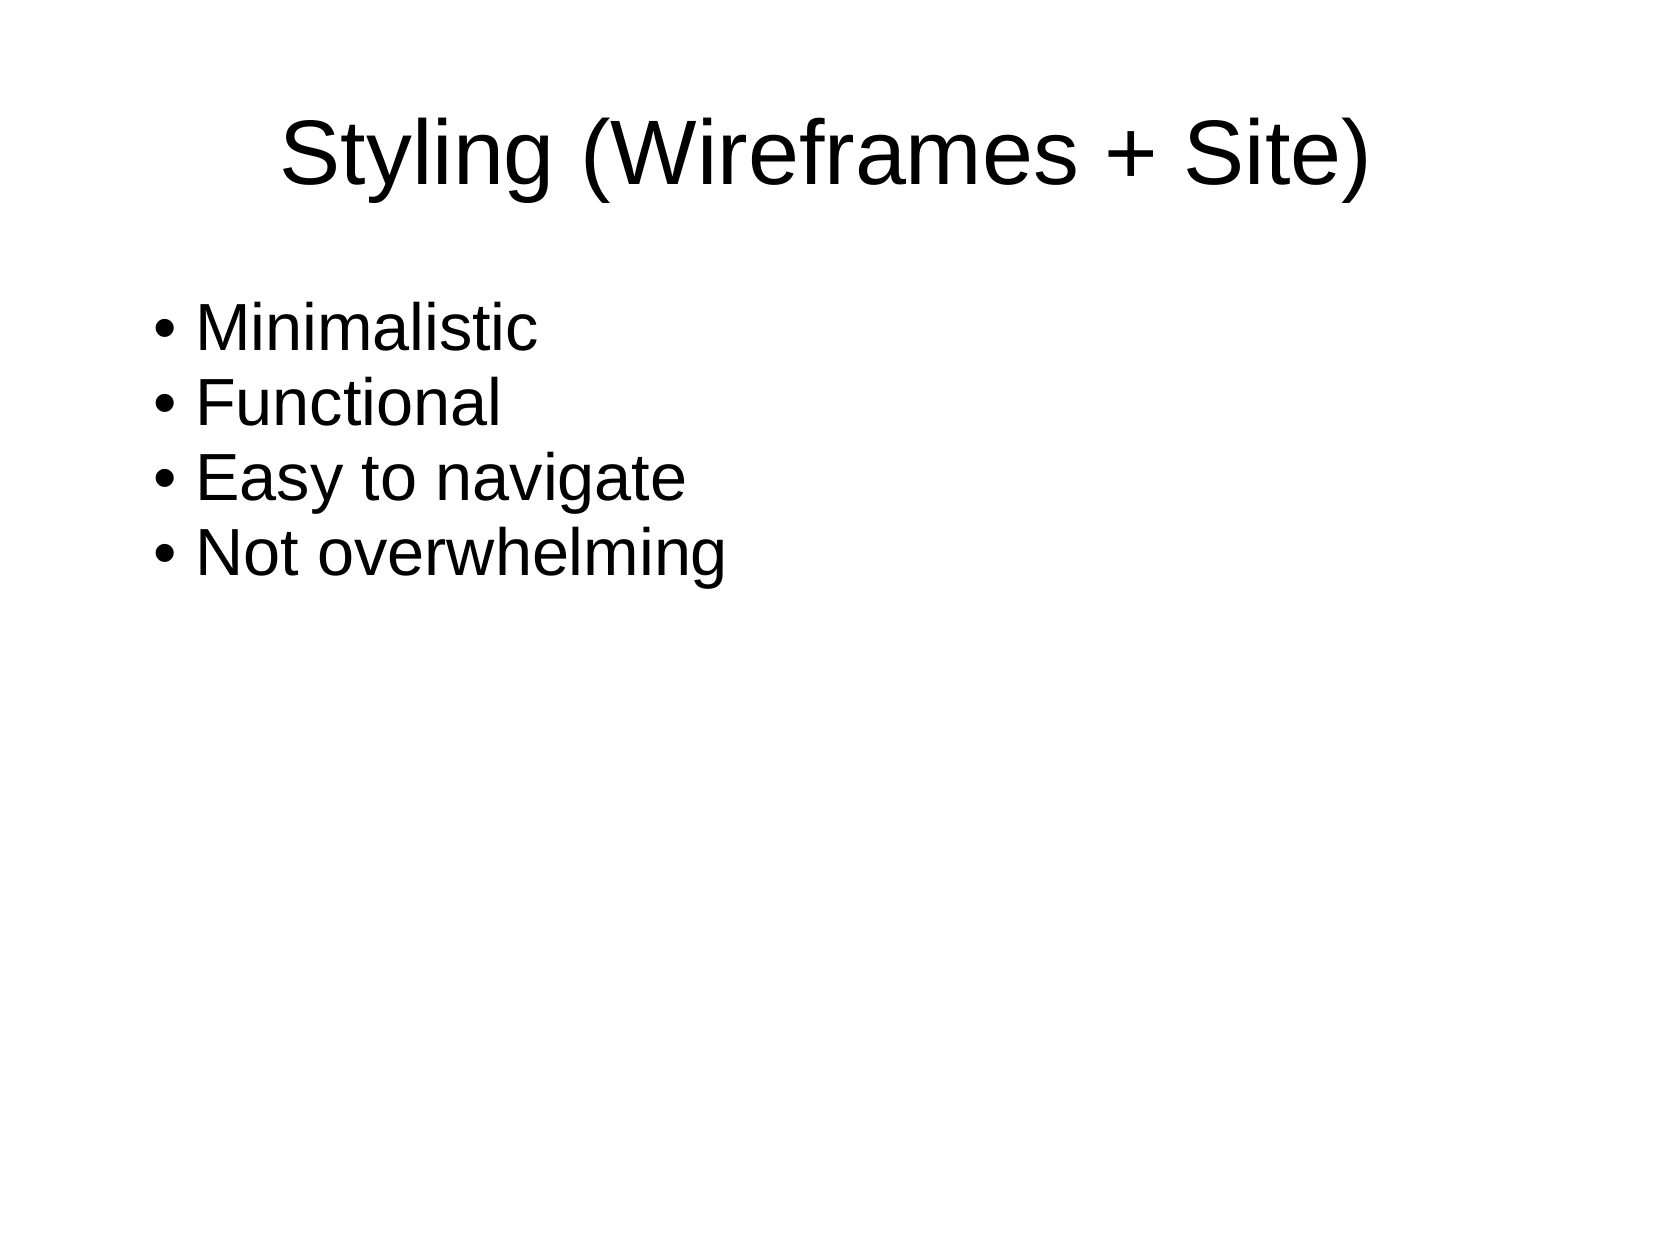

# Styling (Wireframes + Site)
• Minimalistic
• Functional
• Easy to navigate
• Not overwhelming